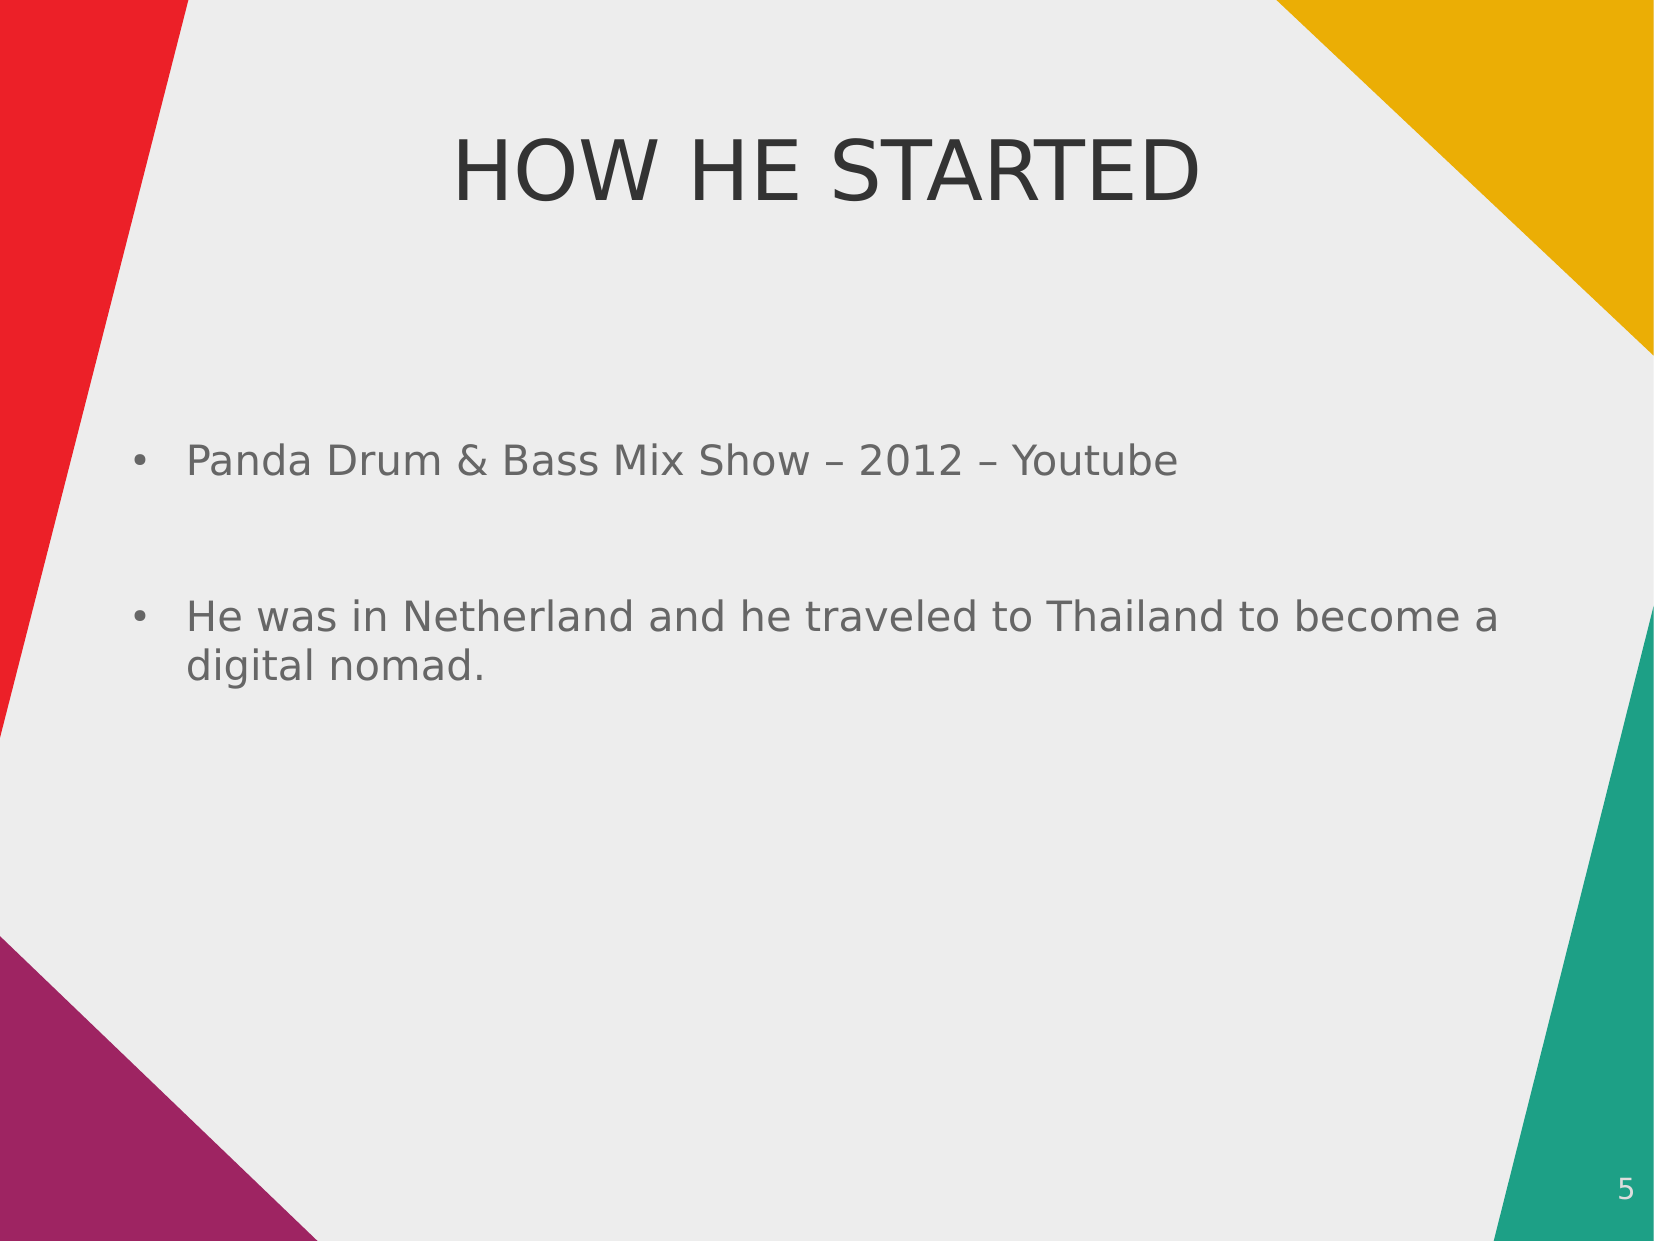

# HOW HE STARTED
Panda Drum & Bass Mix Show – 2012 – Youtube
He was in Netherland and he traveled to Thailand to become a digital nomad.
5